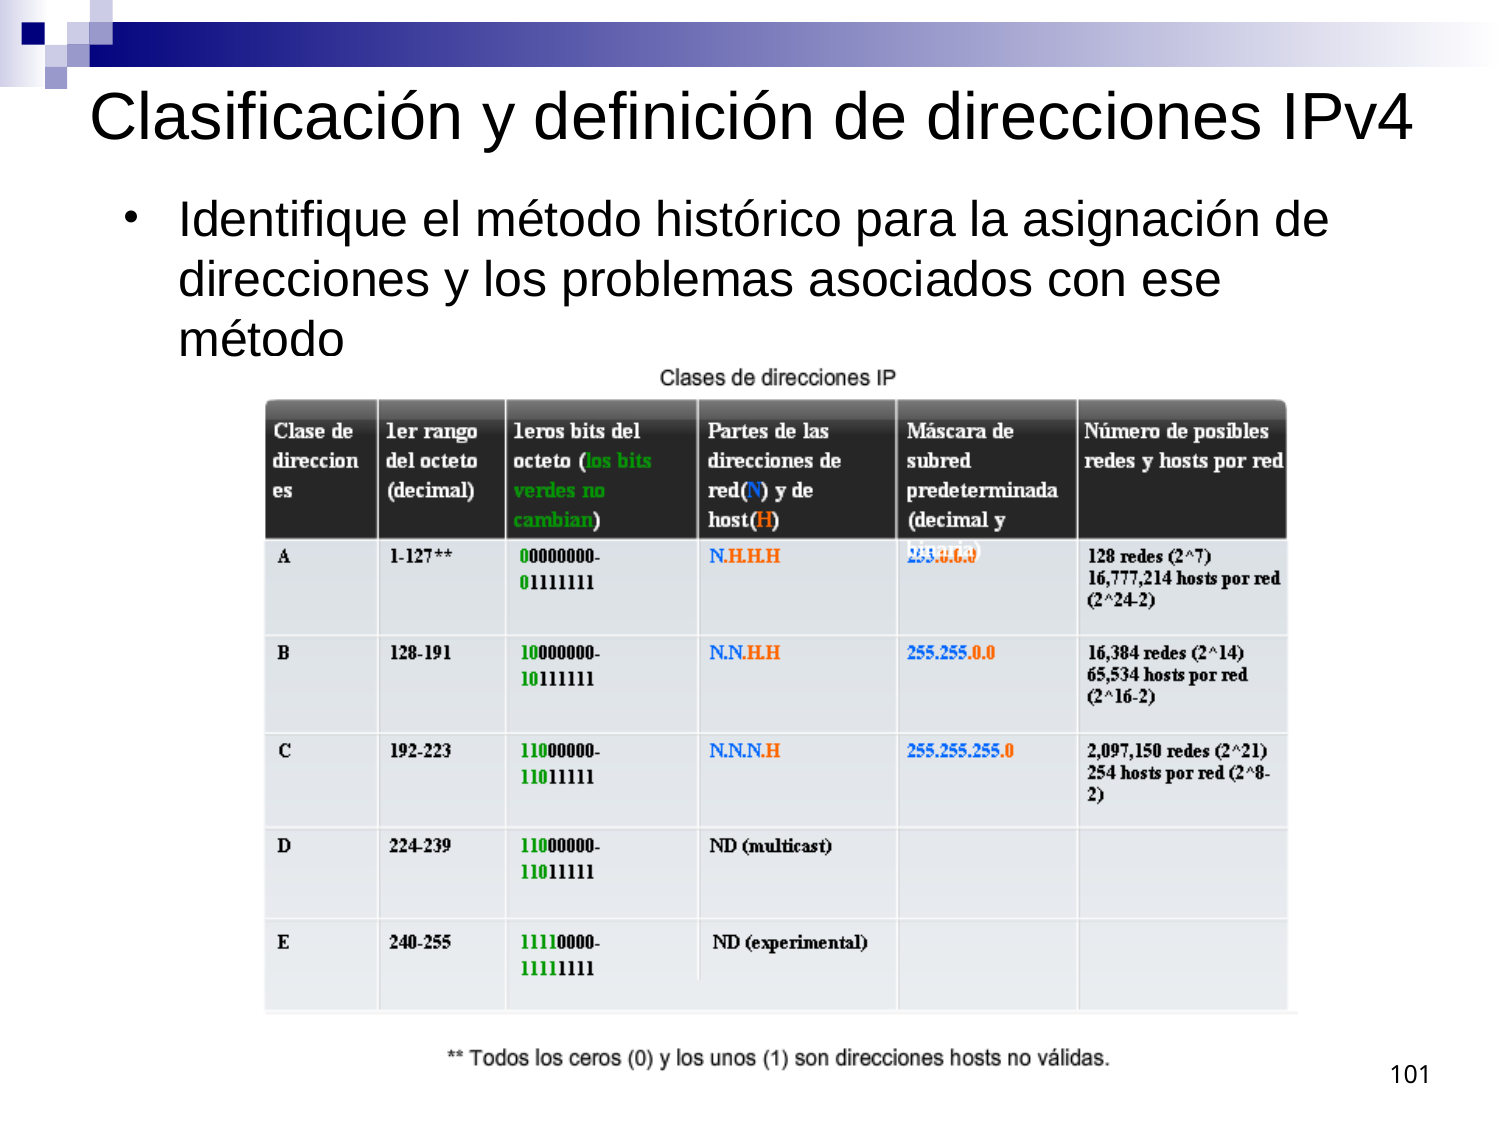

Clasificación y definición de direcciones IPv4
Identifique el método histórico para la asignación de direcciones y los problemas asociados con ese método